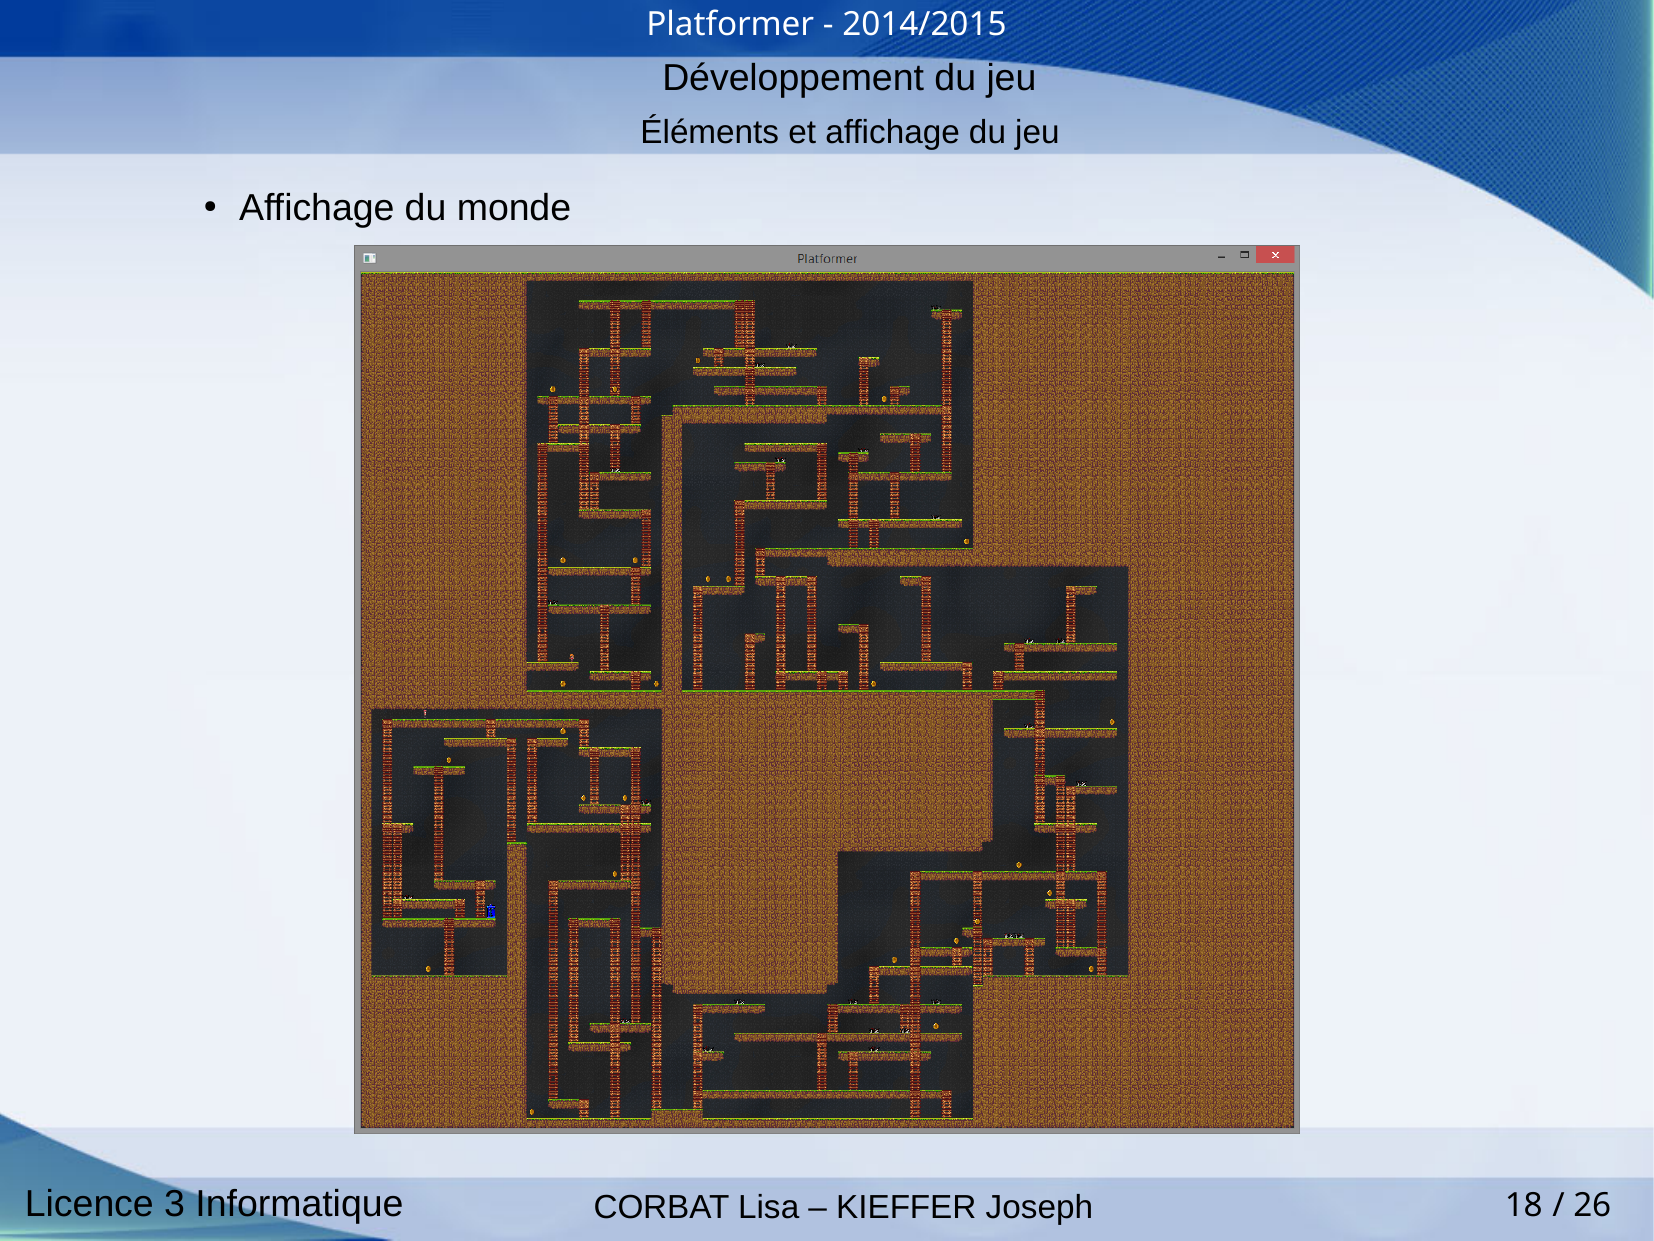

Platformer - 2014/2015
Développement du jeu
Éléments et affichage du jeu
Affichage du monde
18